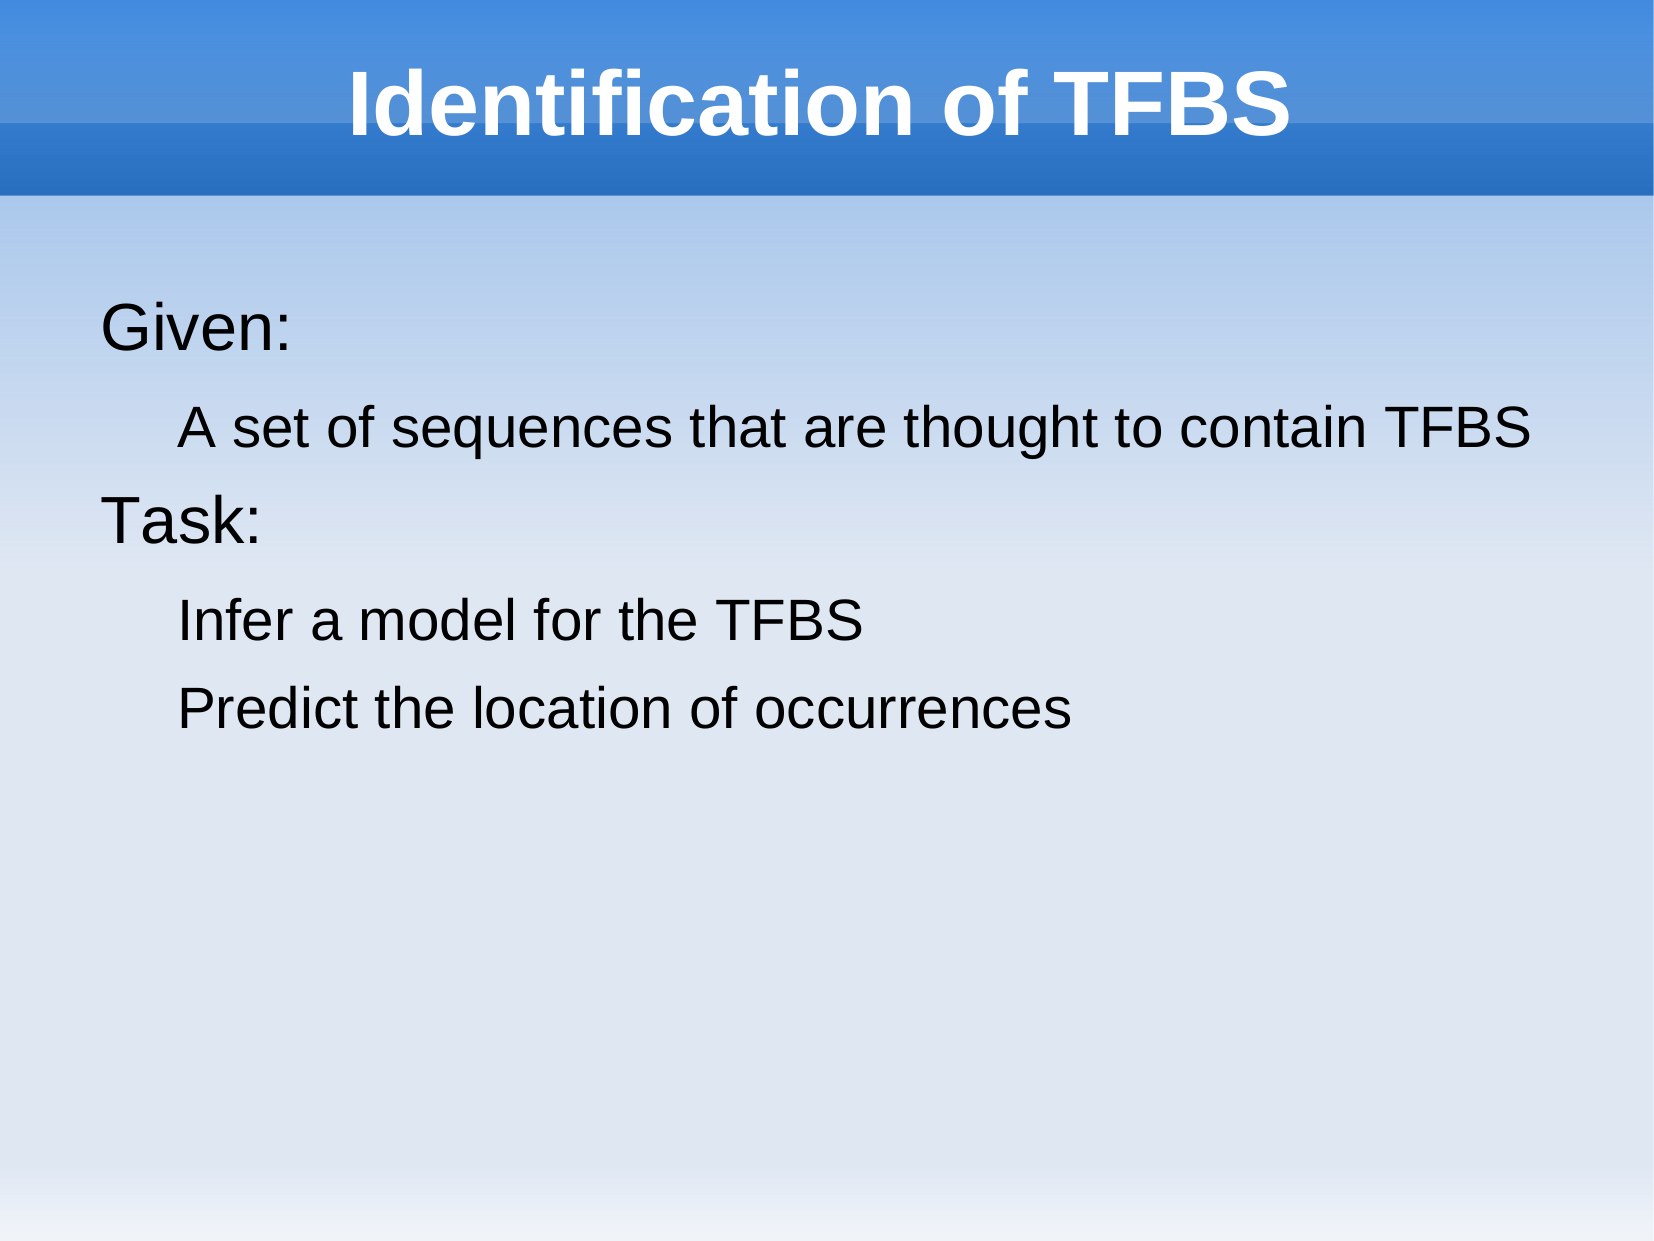

# Identification of TFBS
Given:
A set of sequences that are thought to contain TFBS
Task:
Infer a model for the TFBS
Predict the location of occurrences